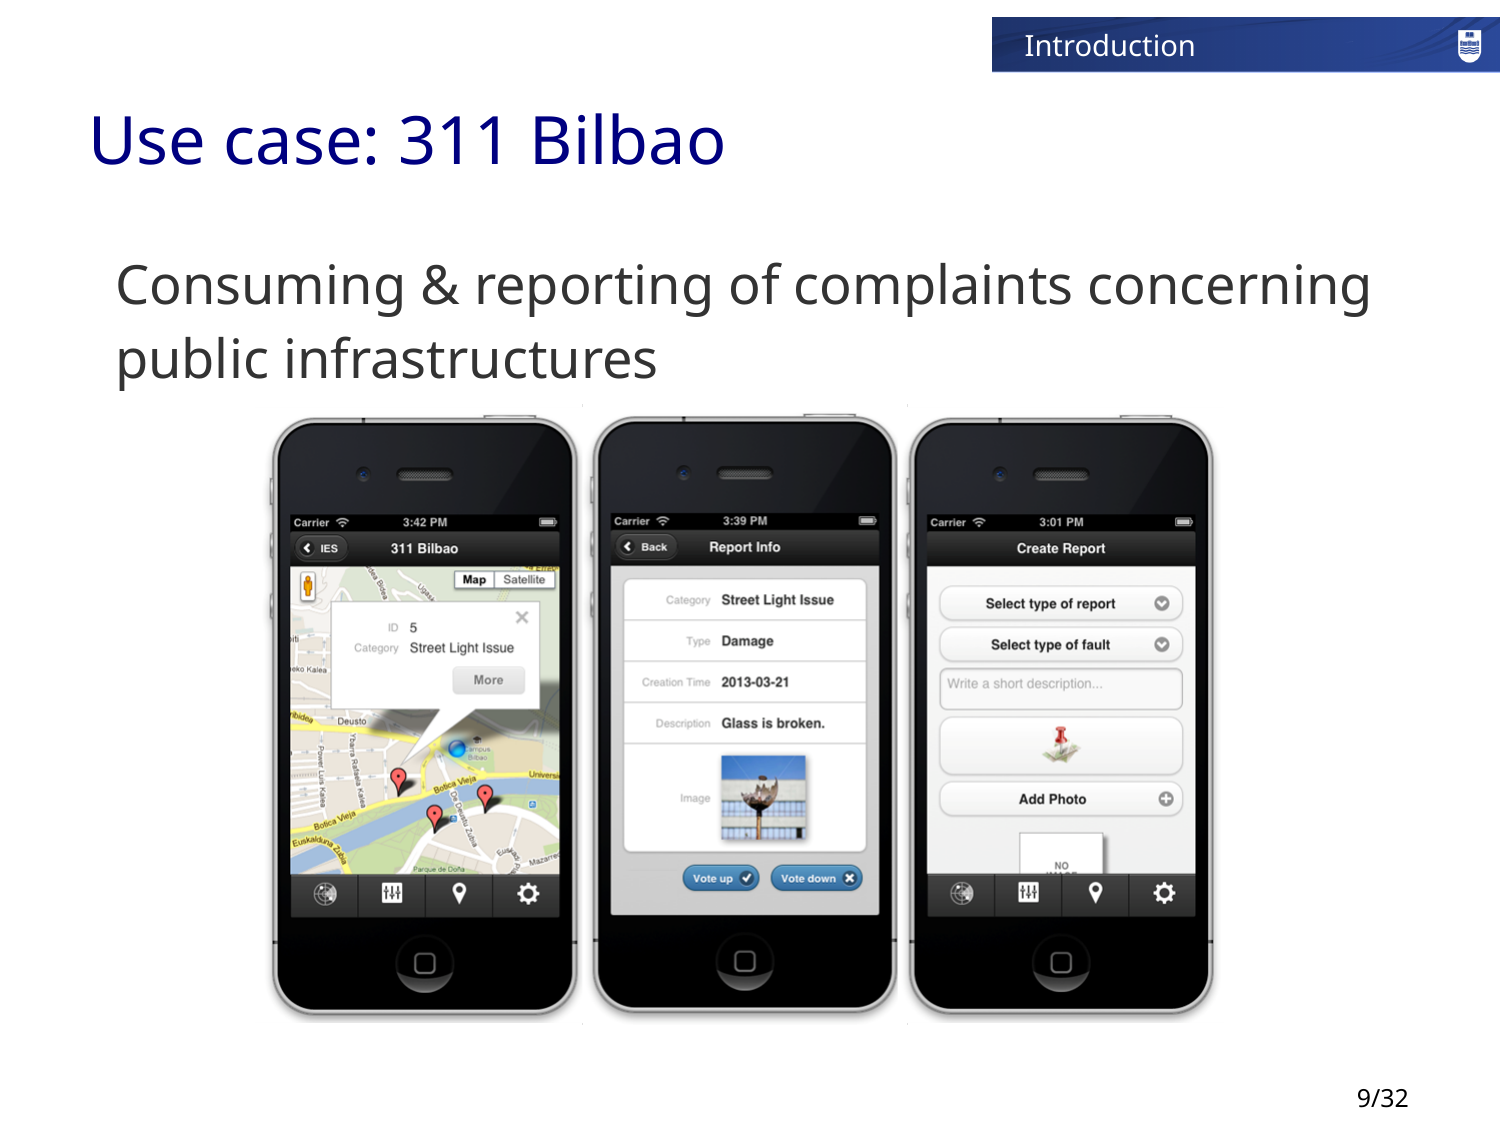

Introduction
# Use case: 311 Bilbao
Consuming & reporting of complaints concerning public infrastructures